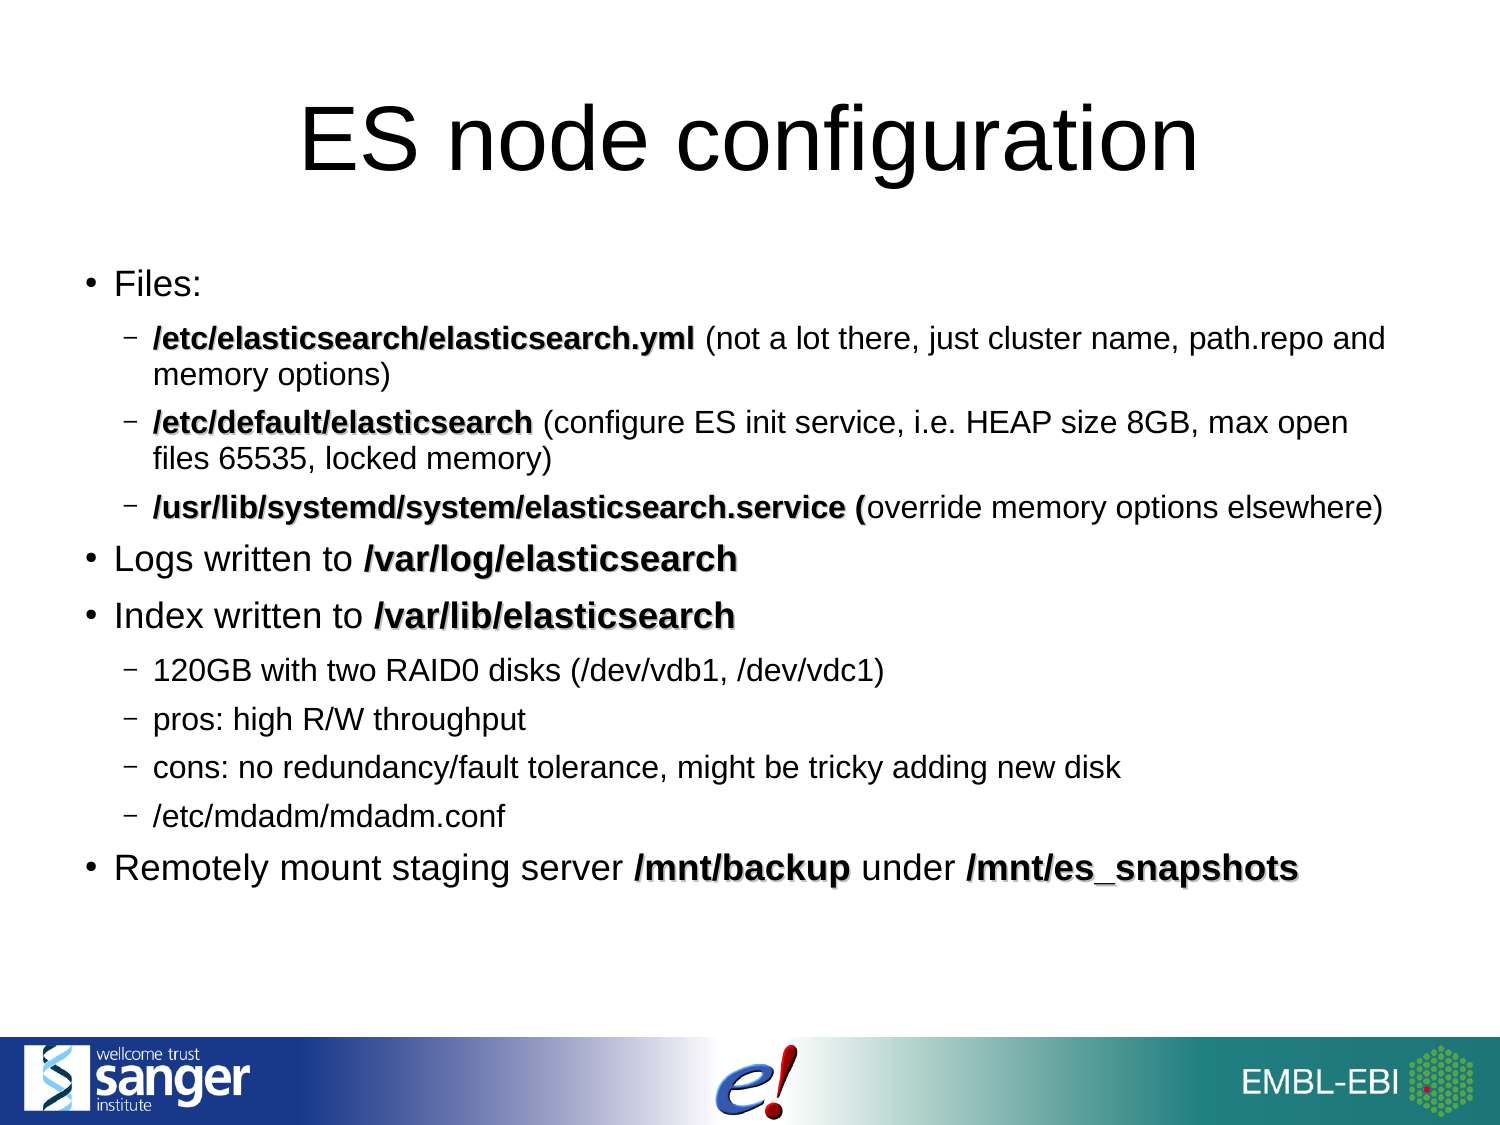

# ES node configuration
Files:
/etc/elasticsearch/elasticsearch.yml (not a lot there, just cluster name, path.repo and memory options)
/etc/default/elasticsearch (configure ES init service, i.e. HEAP size 8GB, max open files 65535, locked memory)
/usr/lib/systemd/system/elasticsearch.service (override memory options elsewhere)
Logs written to /var/log/elasticsearch
Index written to /var/lib/elasticsearch
120GB with two RAID0 disks (/dev/vdb1, /dev/vdc1)
pros: high R/W throughput
cons: no redundancy/fault tolerance, might be tricky adding new disk
/etc/mdadm/mdadm.conf
Remotely mount staging server /mnt/backup under /mnt/es_snapshots